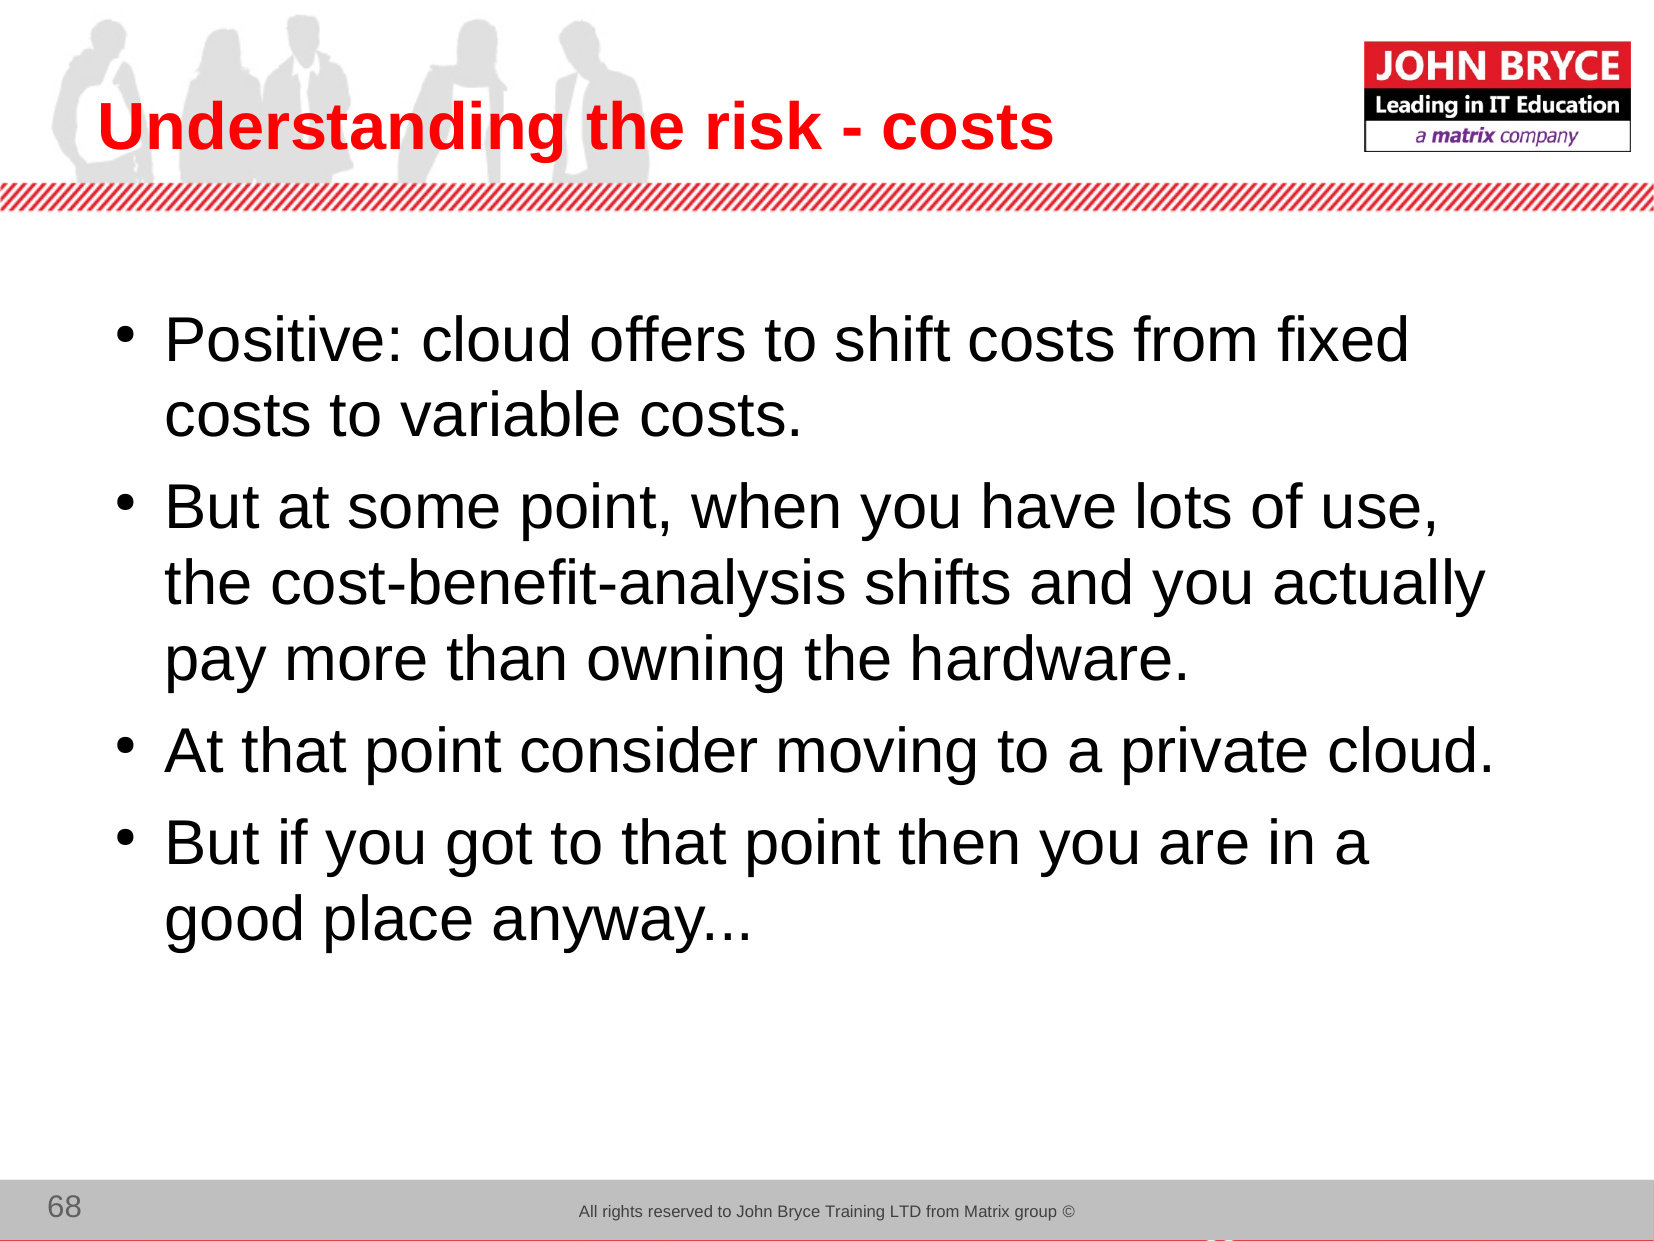

# Understanding the risk - costs
Positive: cloud offers to shift costs from fixed costs to variable costs.
But at some point, when you have lots of use, the cost-benefit-analysis shifts and you actually pay more than owning the hardware.
At that point consider moving to a private cloud.
But if you got to that point then you are in a good place anyway...